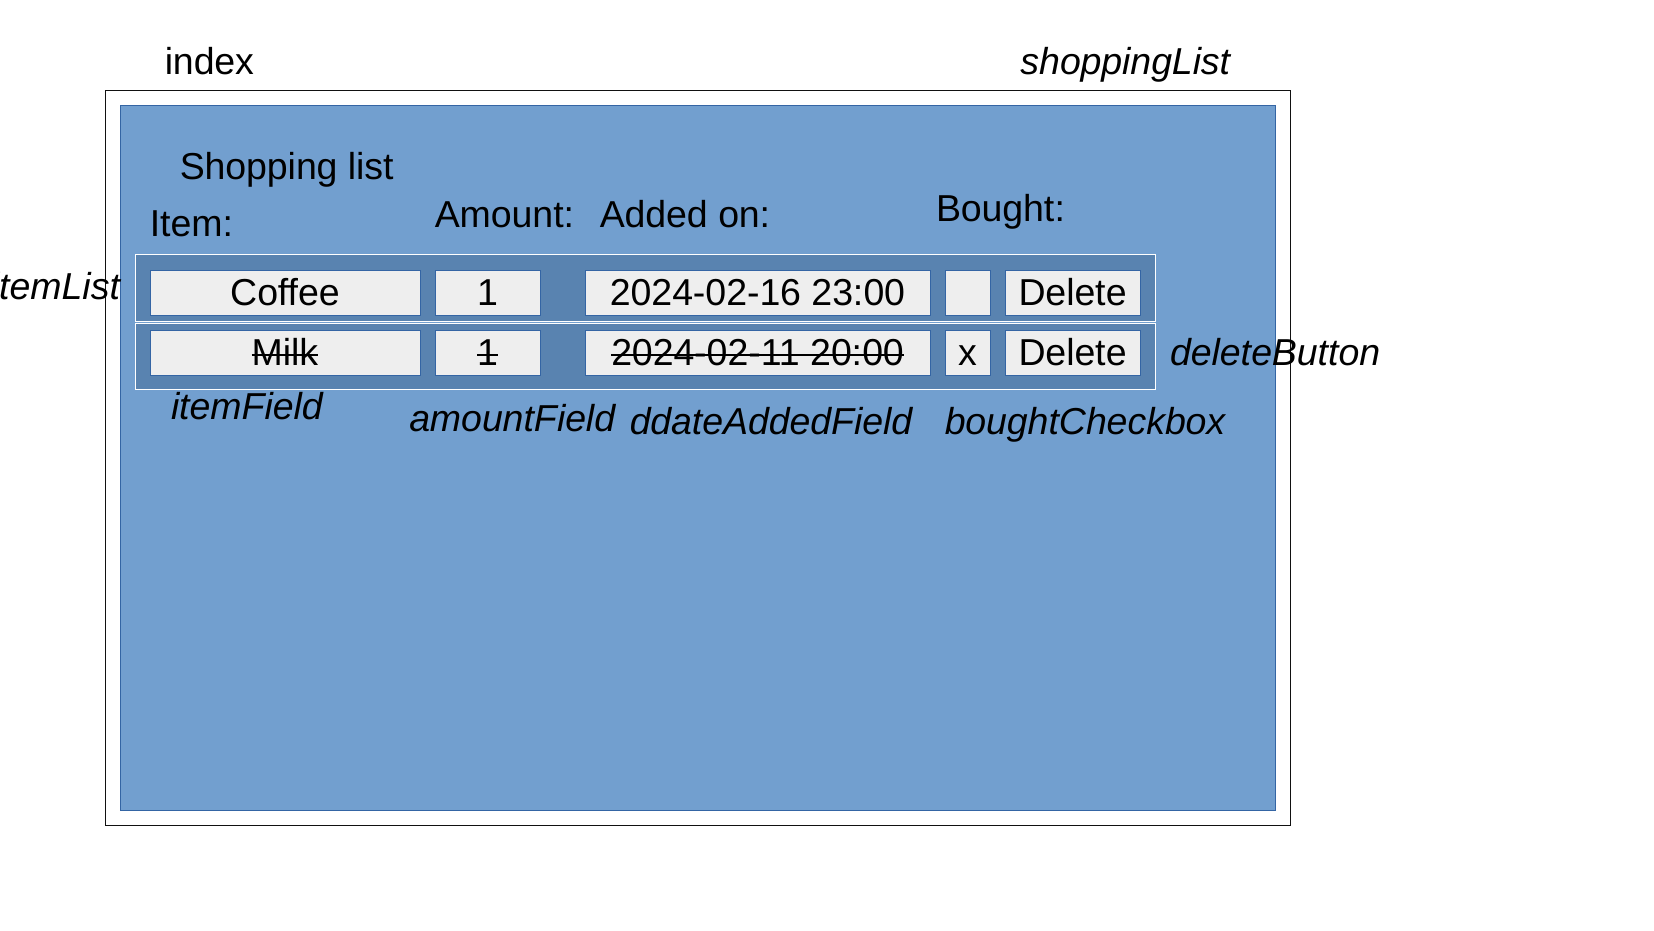

index
shoppingList
Shopping list
Bought:
Amount:
Added on:
Item:
itemList
Coffee
1
2024-02-16 23:00
Delete
deleteButton
Milk
1
2024-02-11 20:00
x
Delete
itemField
amountField
ddateAddedField
boughtCheckbox